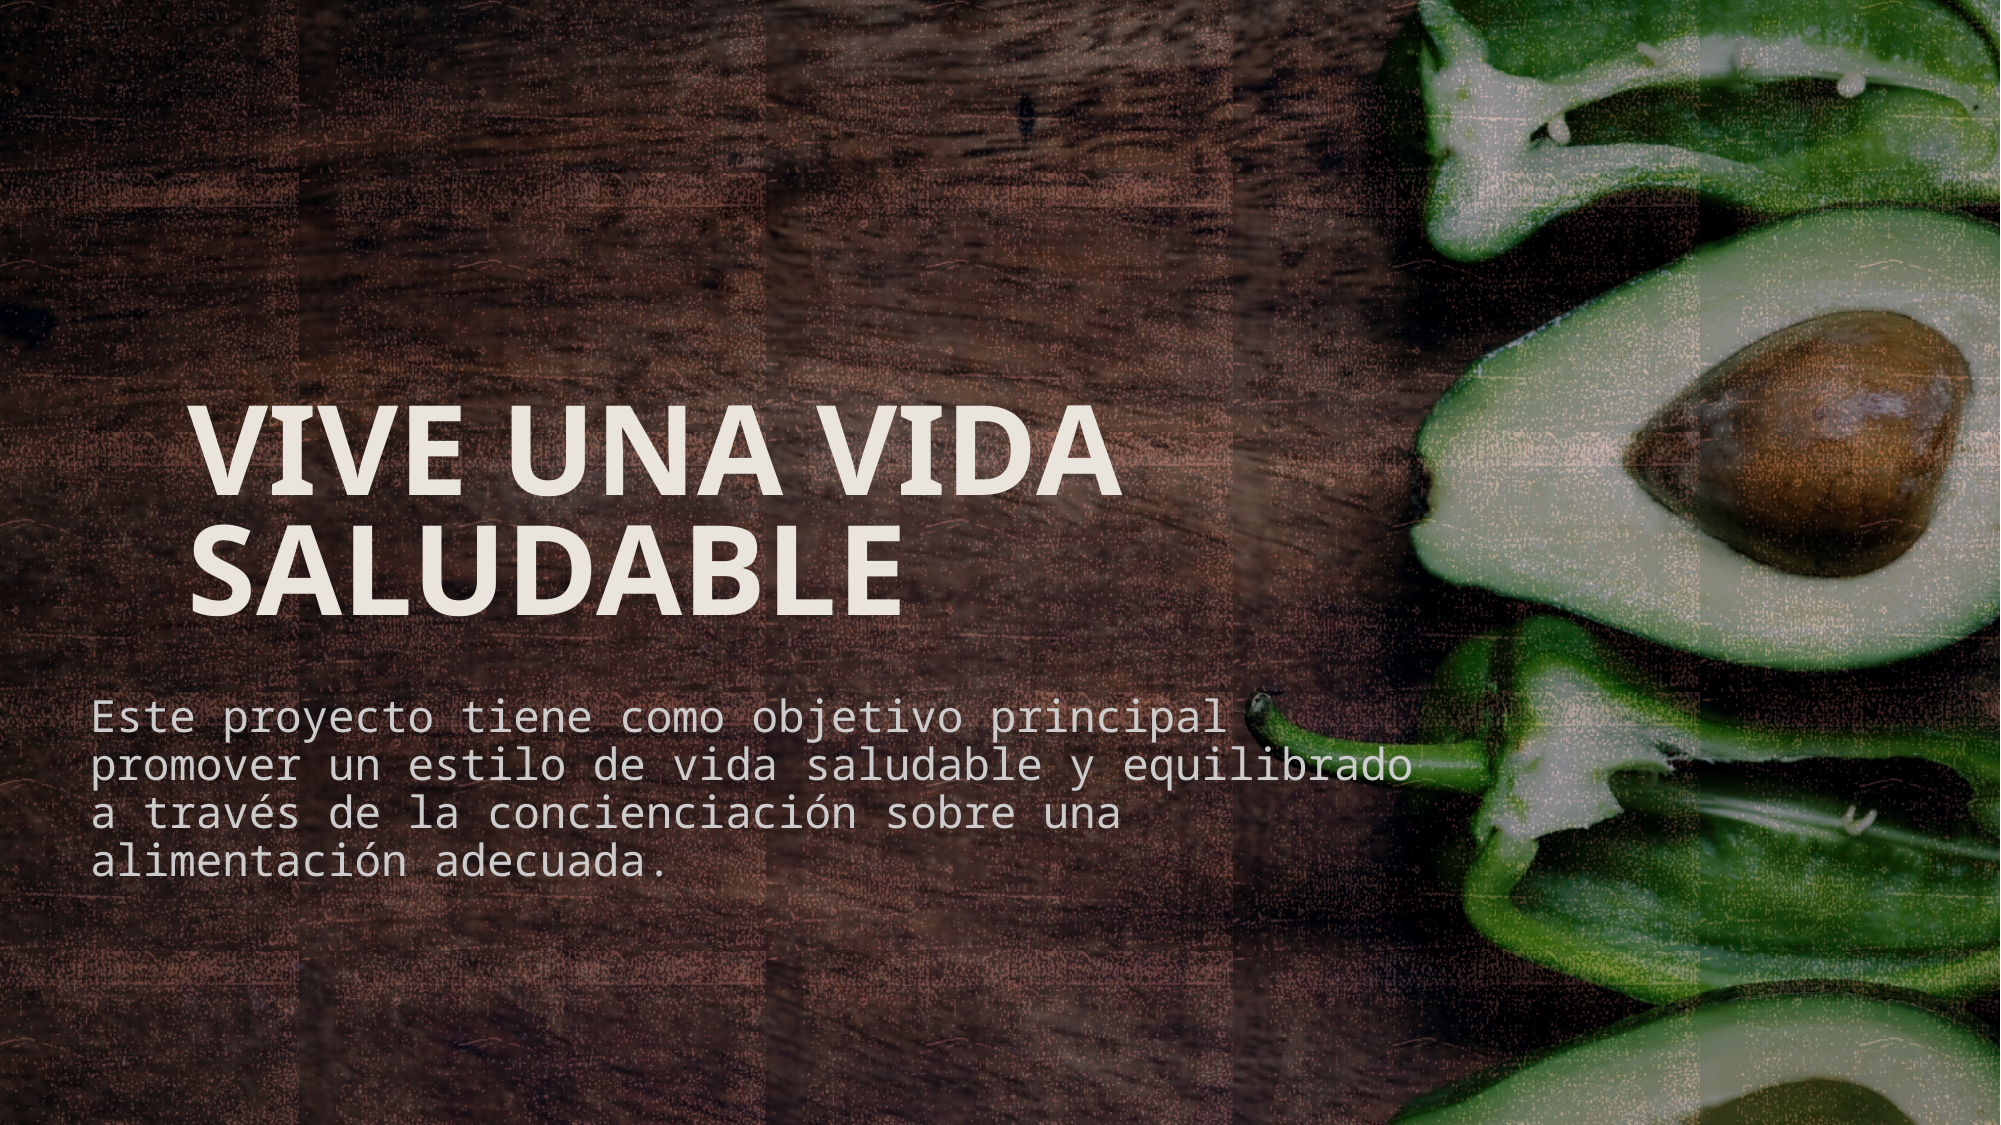

# Vive una vida saludable
Este proyecto tiene como objetivo principal promover un estilo de vida saludable y equilibrado a través de la concienciación sobre una alimentación adecuada.